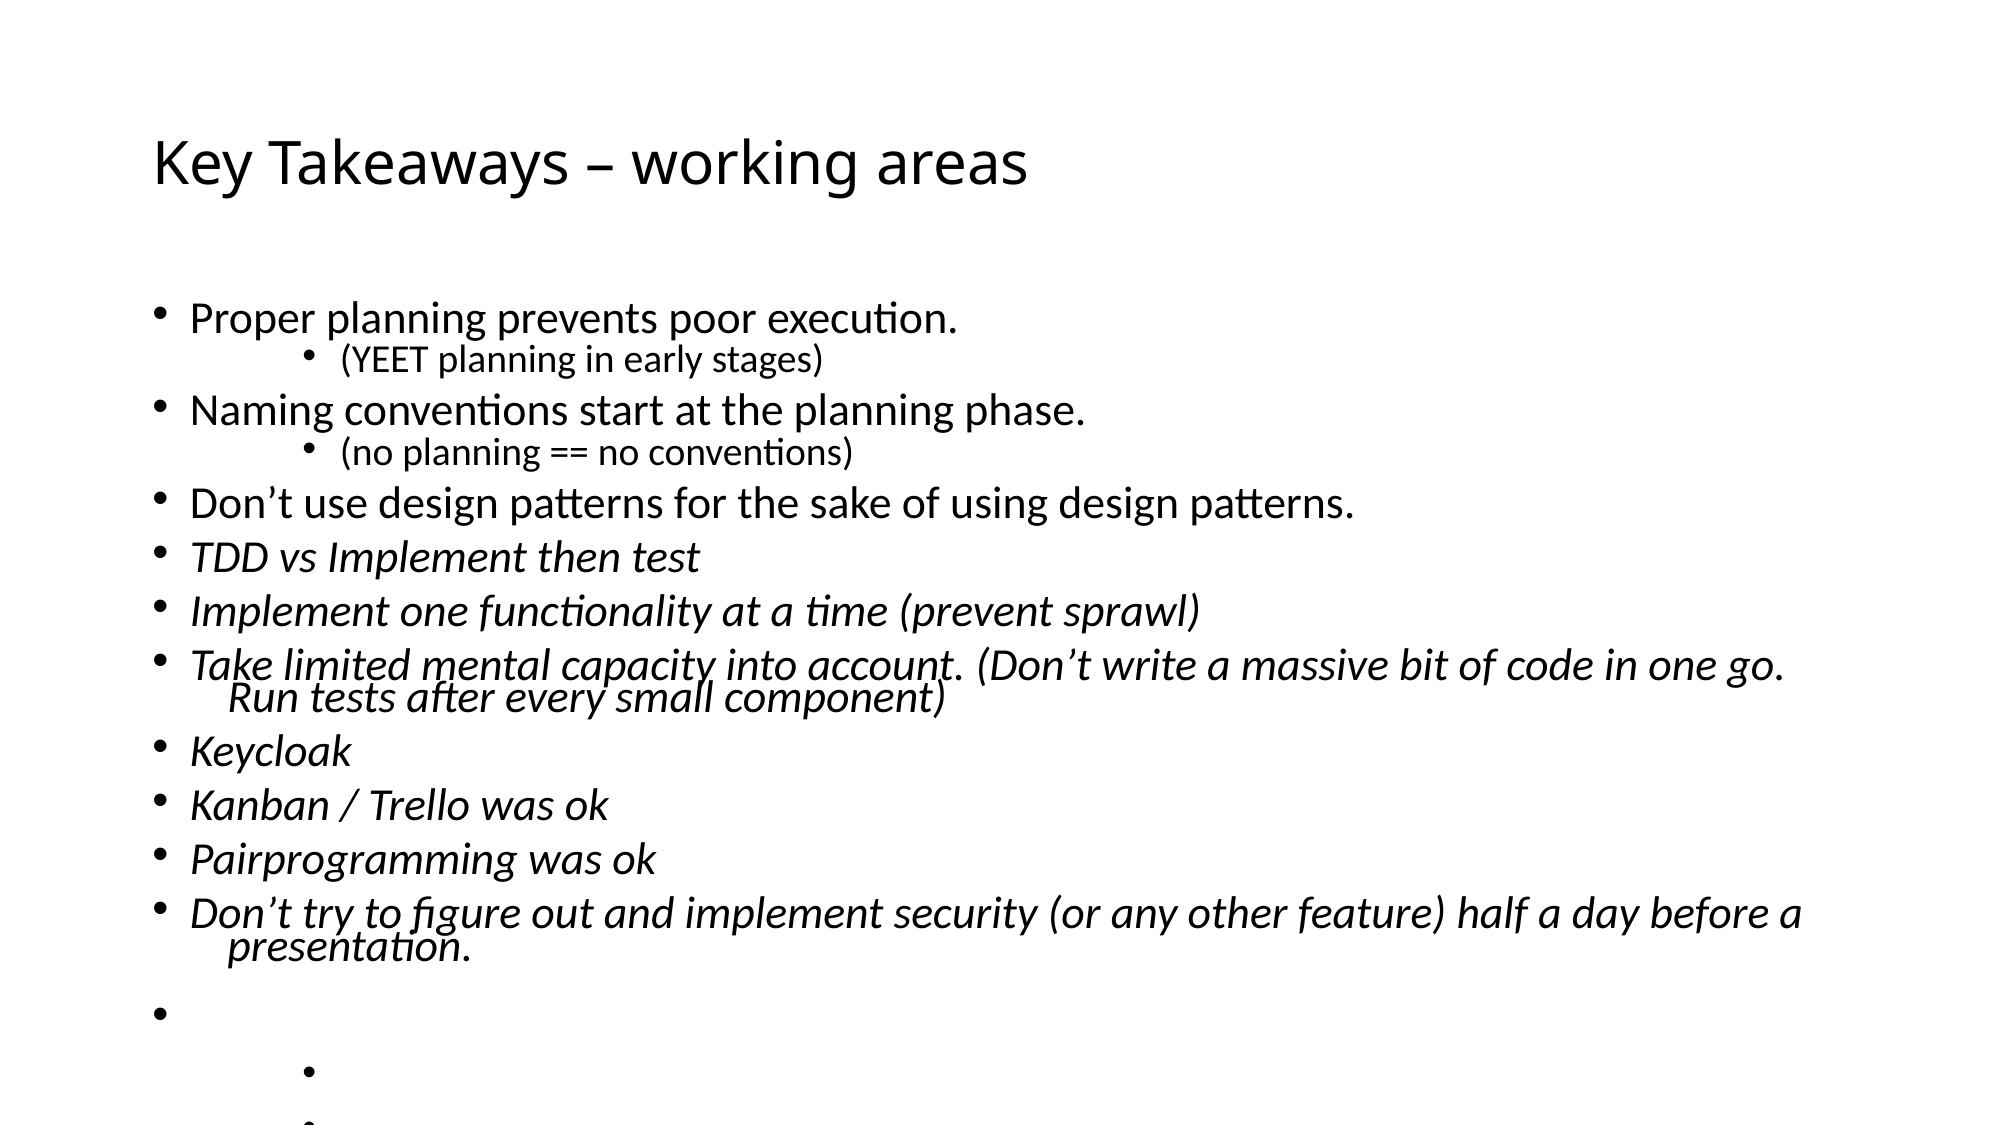

# Key Takeaways – working areas
Proper planning prevents poor execution.
(YEET planning in early stages)
Naming conventions start at the planning phase.
(no planning == no conventions)
Don’t use design patterns for the sake of using design patterns.
TDD vs Implement then test
Implement one functionality at a time (prevent sprawl)
Take limited mental capacity into account. (Don’t write a massive bit of code in one go. Run tests after every small component)
Keycloak
Kanban / Trello was ok
Pairprogramming was ok
Don’t try to figure out and implement security (or any other feature) half a day before a presentation.